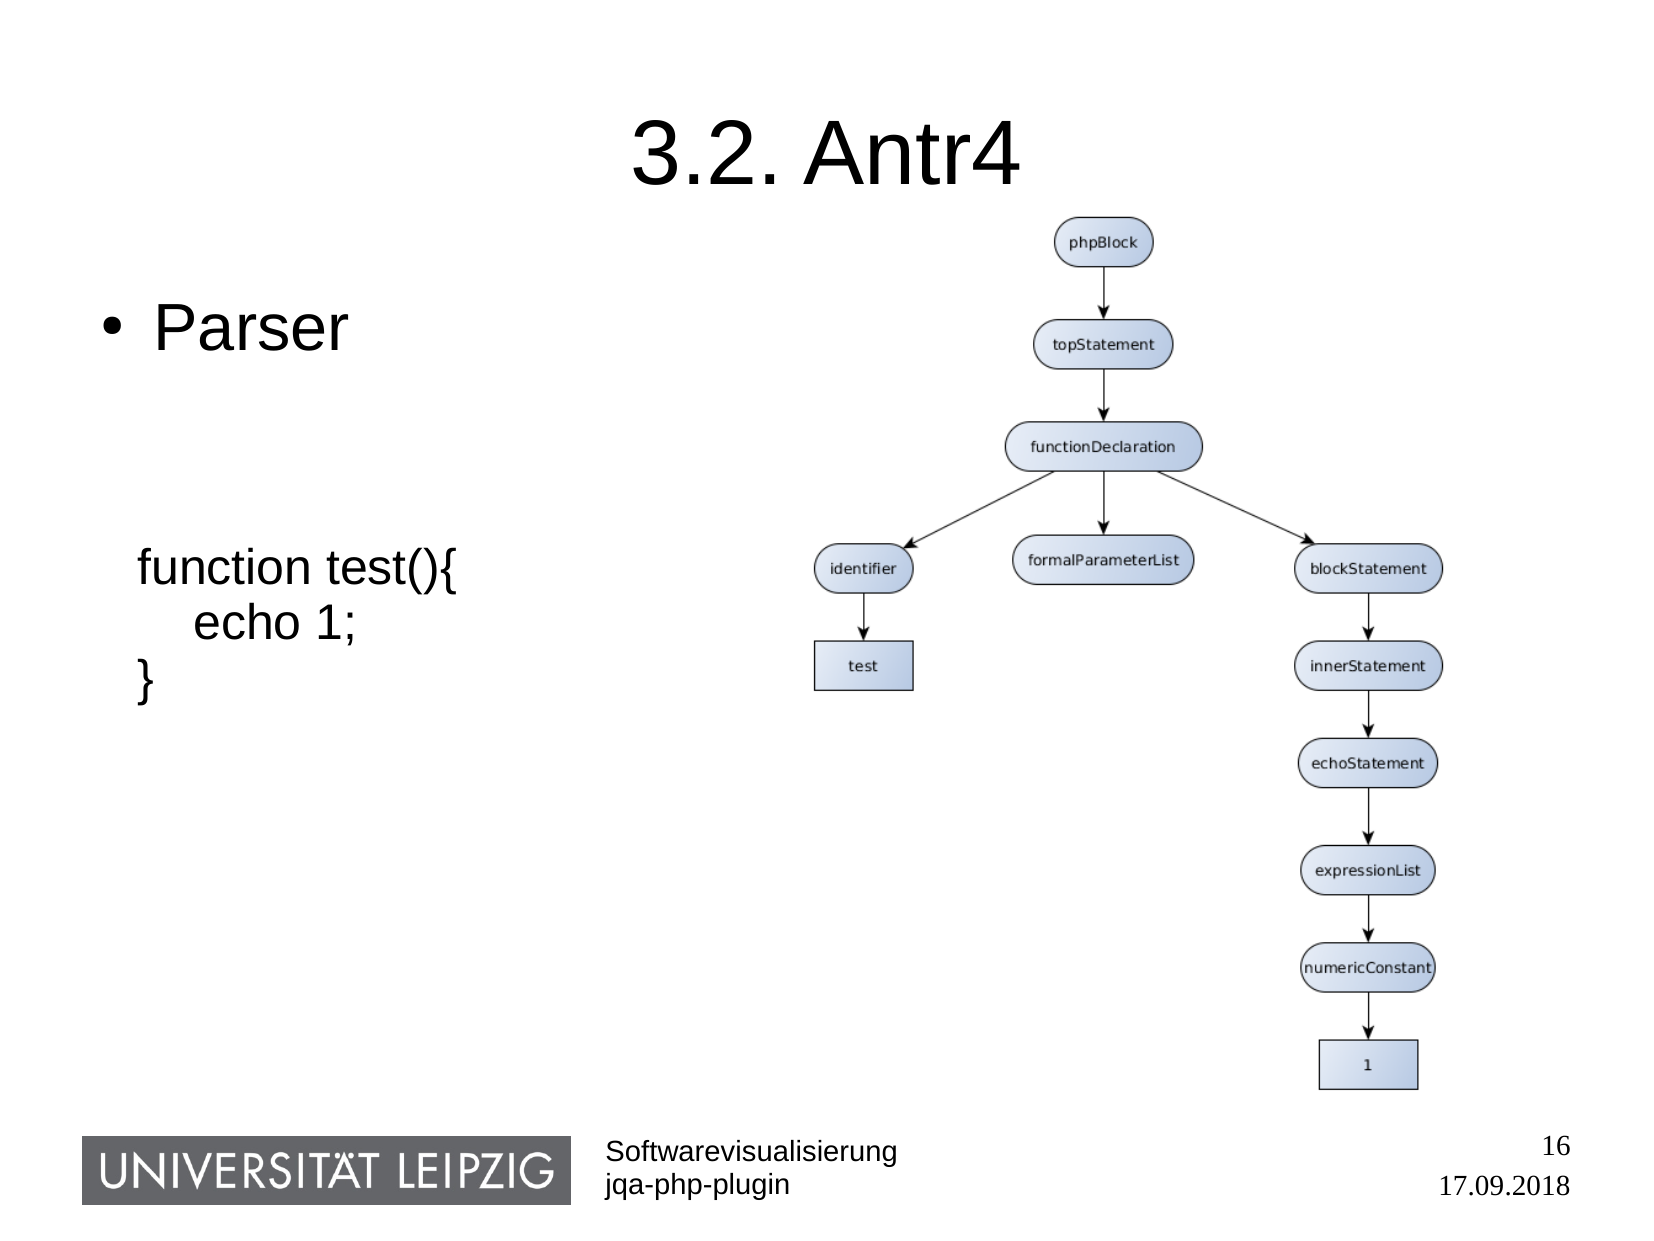

# 3.2. Antr4
Parser
function test(){
 echo 1;
}
16
17.09.2018
(htmlDocument (htmlElementOrPhpBlock (phpBlock (topStatement (functionDeclaration attributes function (identifier test) ( formalParameterList )
(blockStatement { (innerStatementList (innerStatement (statement (echoStatement echo (expressionList (expression (constant (literalConstant (numericConstant 1))))) ;)))
) }))) (topStatement (classDeclaration attributes (classEntryType class) (identifier c) { (classStatement attributes (memberModifiers (memberModifier public)) function (identifier test) ( formalParameterList ) (methodBody (blockStatement { innerStatementList }))) })))) <EOF>)